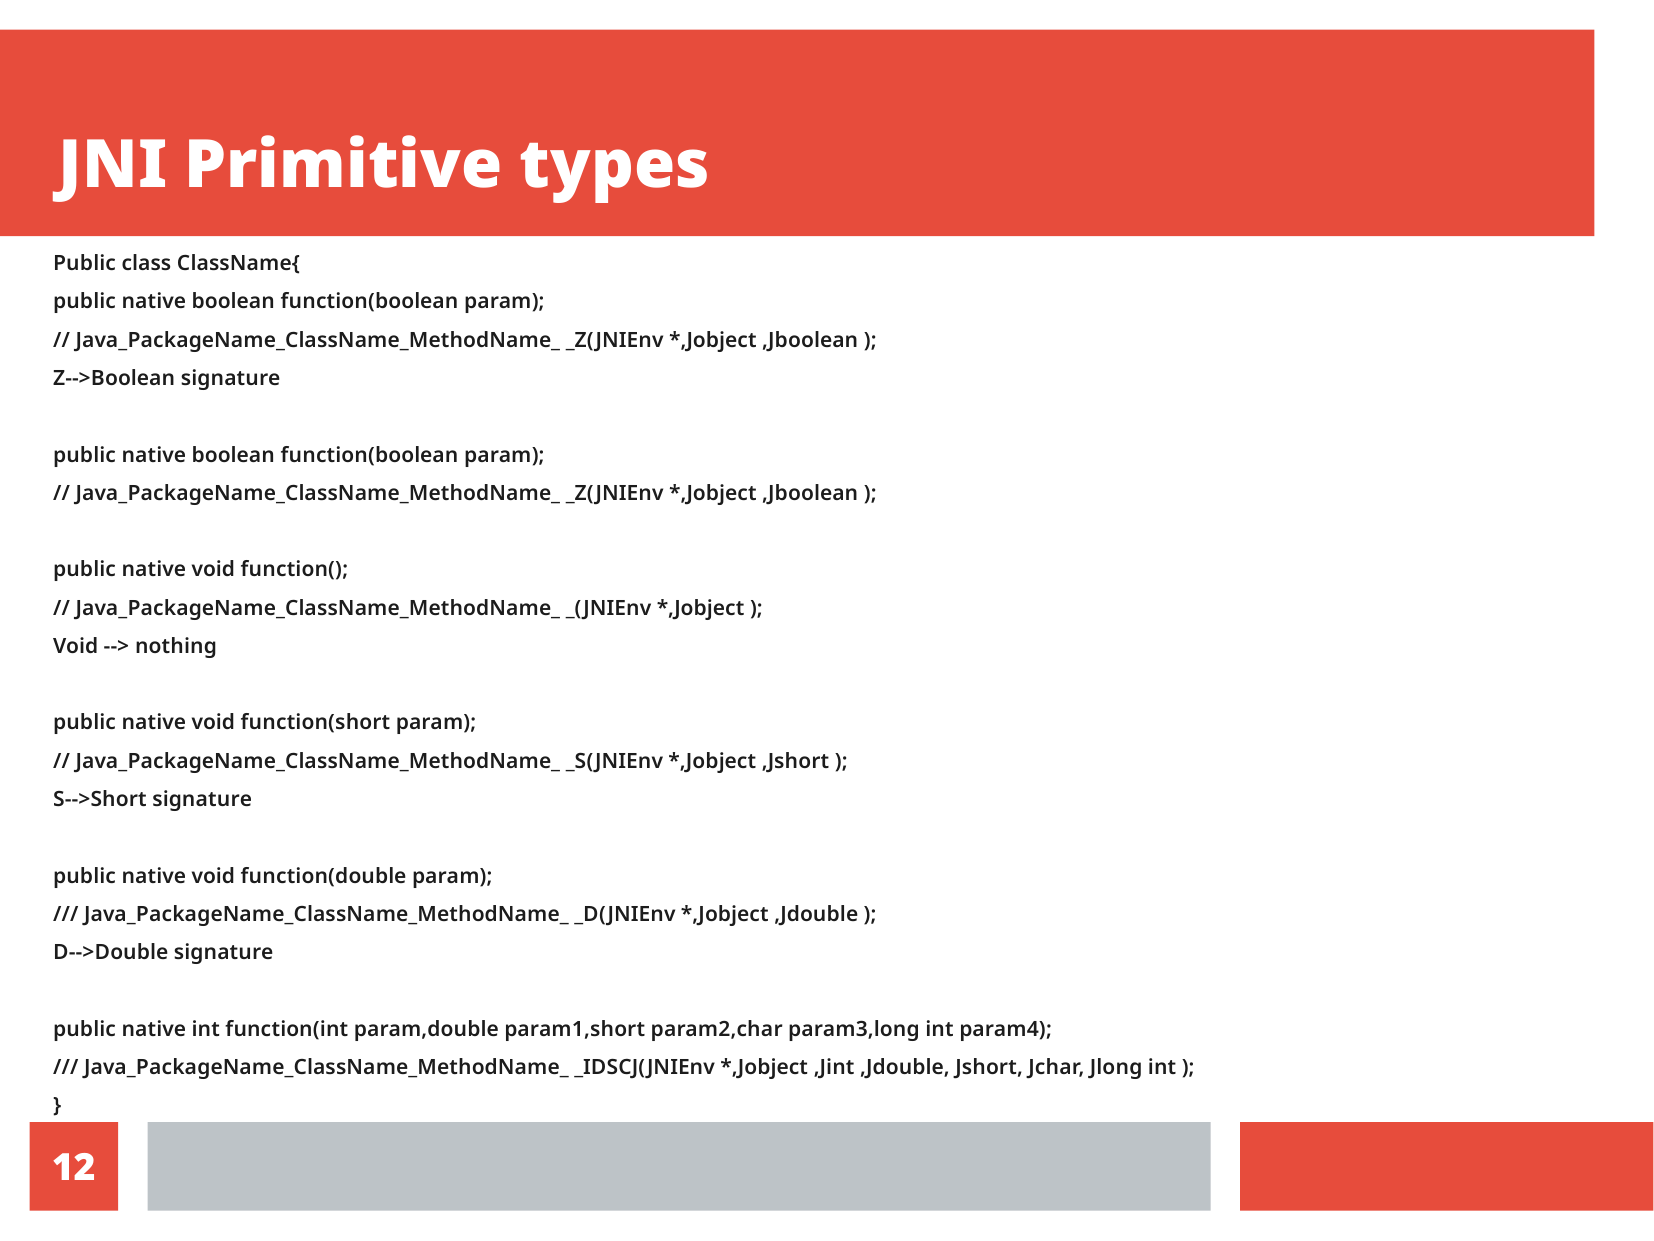

# JNI Primitive types
Public class ClassName{
public native boolean function(boolean param);
// Java_PackageName_ClassName_MethodName_ _Z(JNIEnv *,Jobject ,Jboolean );
Z-->Boolean signature
public native boolean function(boolean param);
// Java_PackageName_ClassName_MethodName_ _Z(JNIEnv *,Jobject ,Jboolean );
public native void function();
// Java_PackageName_ClassName_MethodName_ _(JNIEnv *,Jobject );
Void --> nothing
public native void function(short param);
// Java_PackageName_ClassName_MethodName_ _S(JNIEnv *,Jobject ,Jshort );
S-->Short signature
public native void function(double param);
/// Java_PackageName_ClassName_MethodName_ _D(JNIEnv *,Jobject ,Jdouble );
D-->Double signature
public native int function(int param,double param1,short param2,char param3,long int param4);
/// Java_PackageName_ClassName_MethodName_ _IDSCJ(JNIEnv *,Jobject ,Jint ,Jdouble, Jshort, Jchar, Jlong int );
}
12